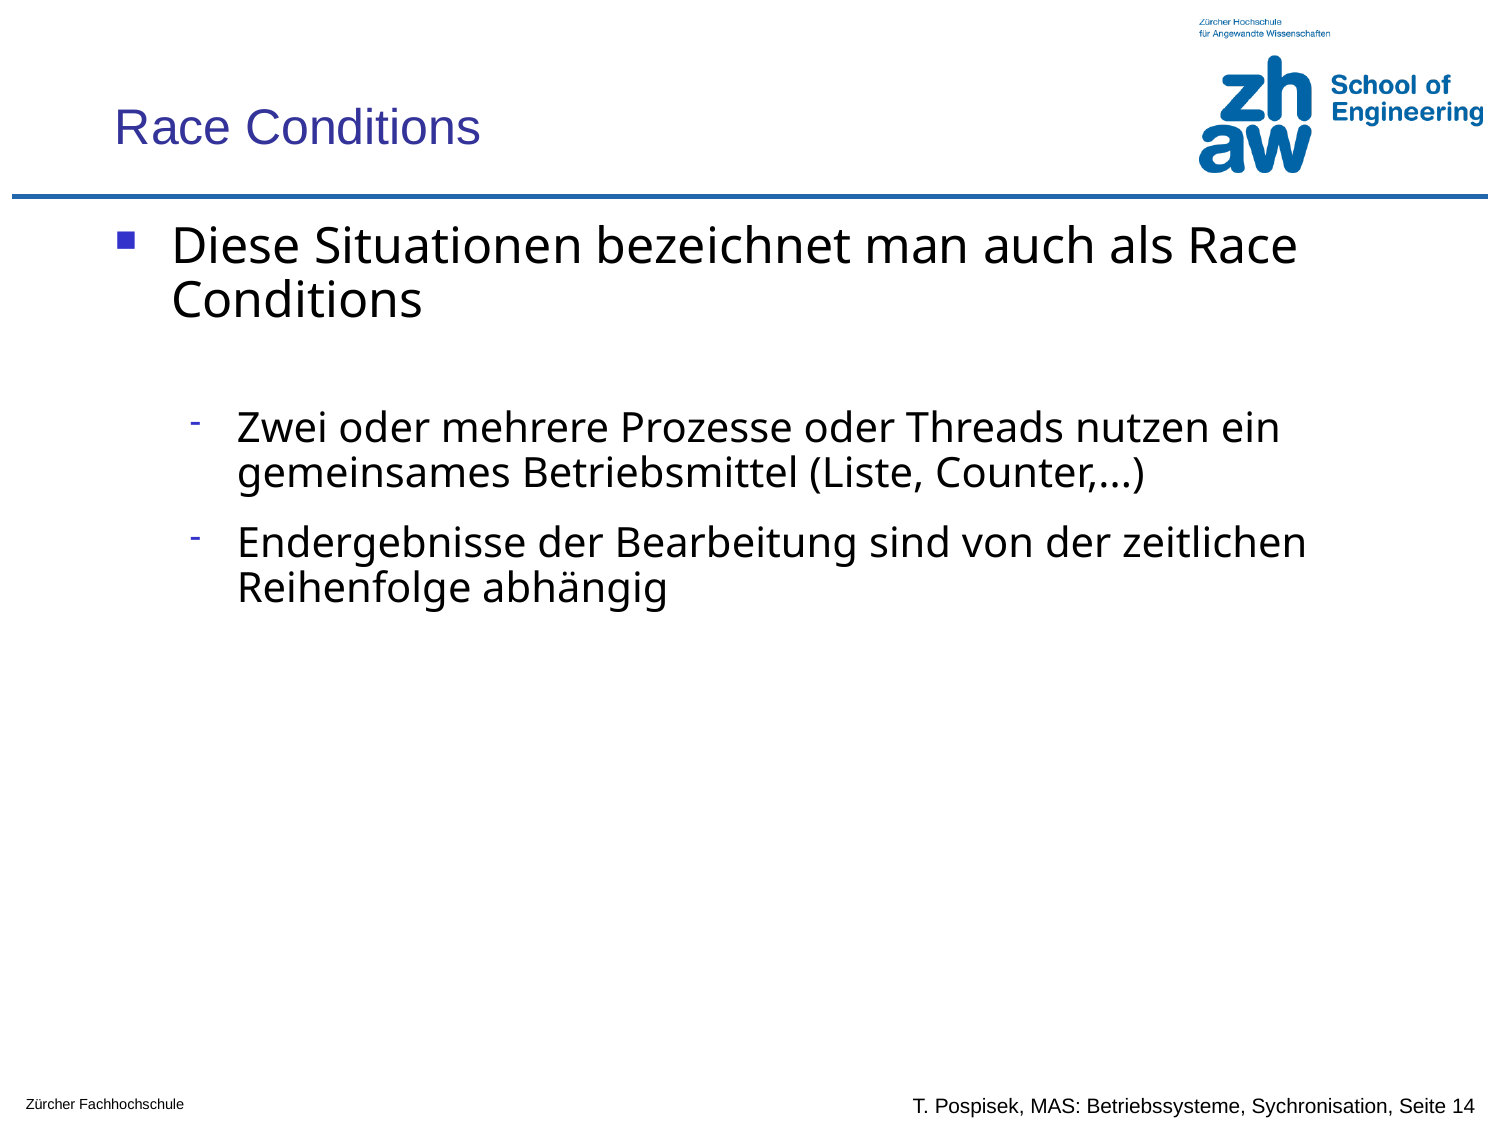

# Race Conditions
Diese Situationen bezeichnet man auch als Race Conditions
Zwei oder mehrere Prozesse oder Threads nutzen ein gemeinsames Betriebsmittel (Liste, Counter,...)
Endergebnisse der Bearbeitung sind von der zeitlichen Reihenfolge abhängig